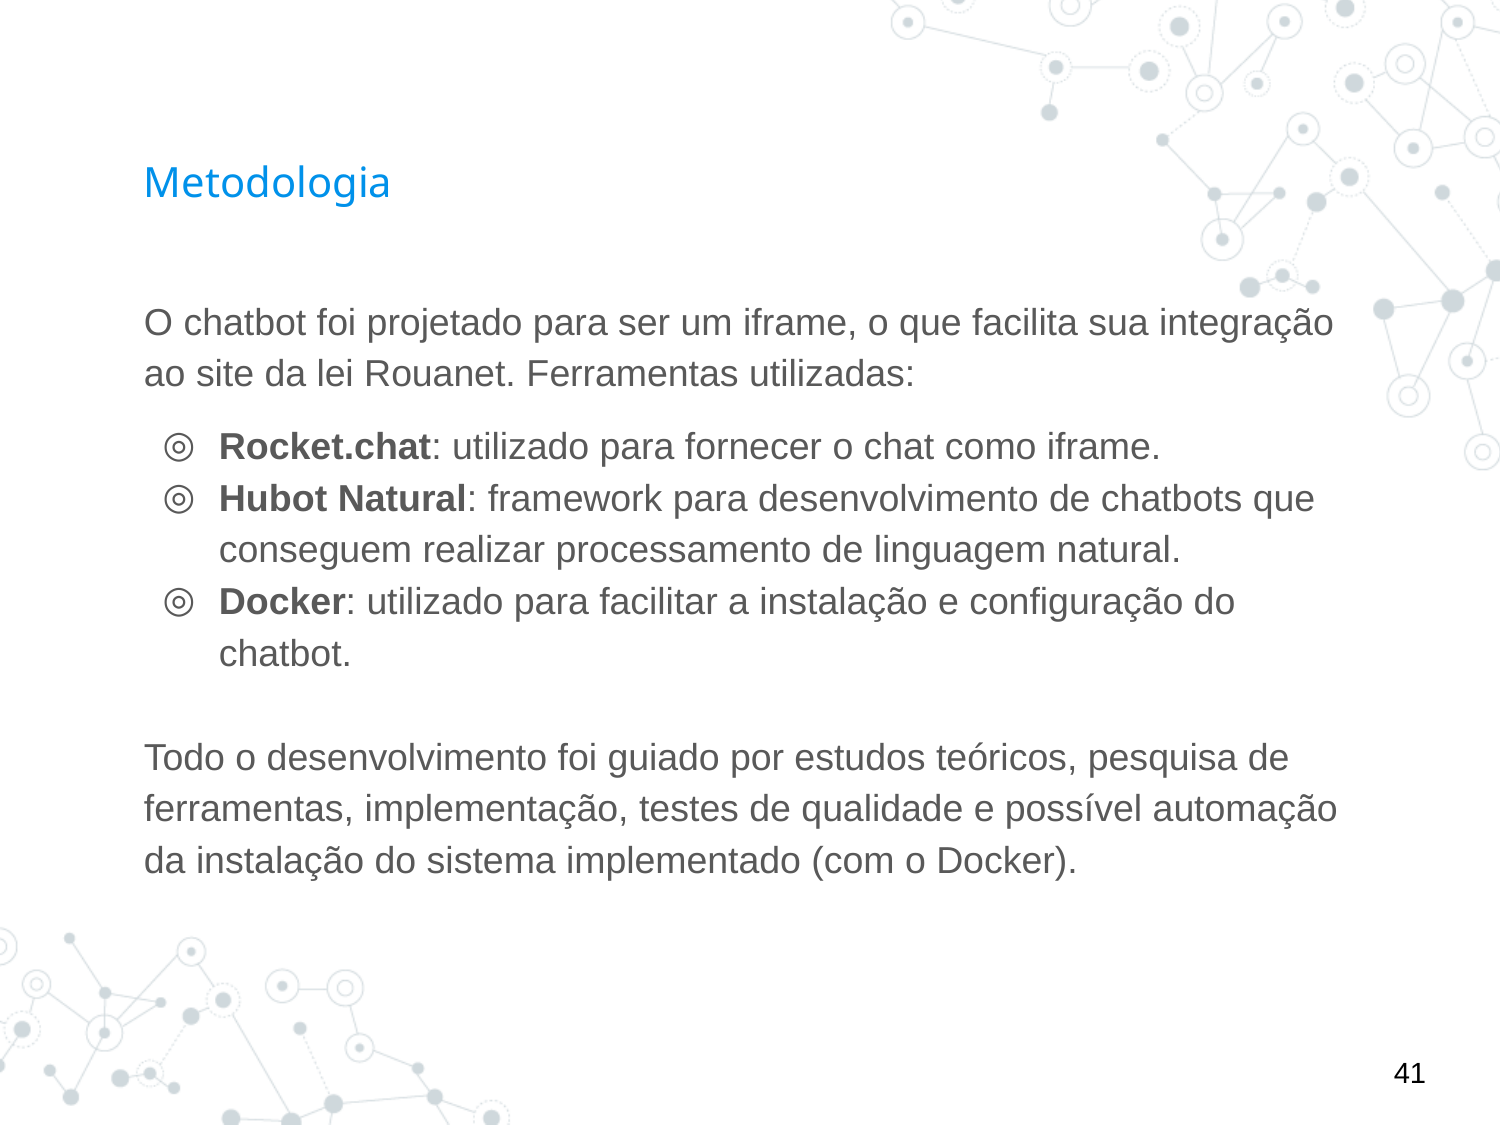

# Metodologia
O chatbot foi projetado para ser um iframe, o que facilita sua integração ao site da lei Rouanet. Ferramentas utilizadas:
Rocket.chat: utilizado para fornecer o chat como iframe.
Hubot Natural: framework para desenvolvimento de chatbots que conseguem realizar processamento de linguagem natural.
Docker: utilizado para facilitar a instalação e configuração do chatbot.
Todo o desenvolvimento foi guiado por estudos teóricos, pesquisa de ferramentas, implementação, testes de qualidade e possível automação da instalação do sistema implementado (com o Docker).